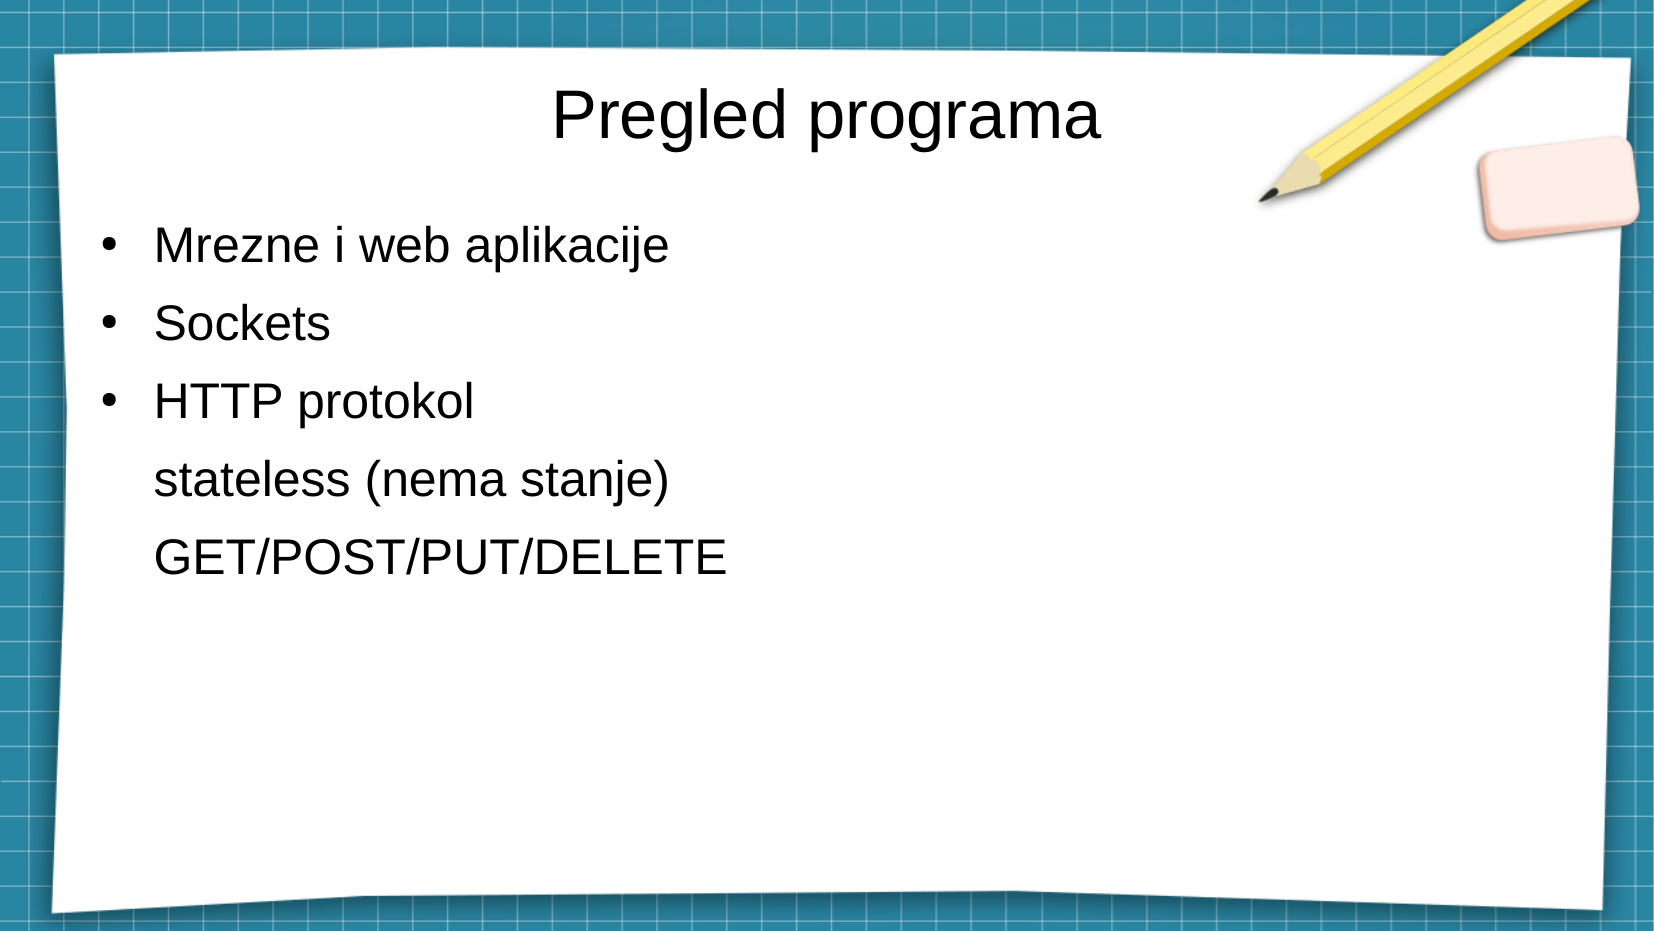

# Pregled programa
Mrezne i web aplikacije
Sockets
HTTP protokol
stateless (nema stanje)
GET/POST/PUT/DELETE